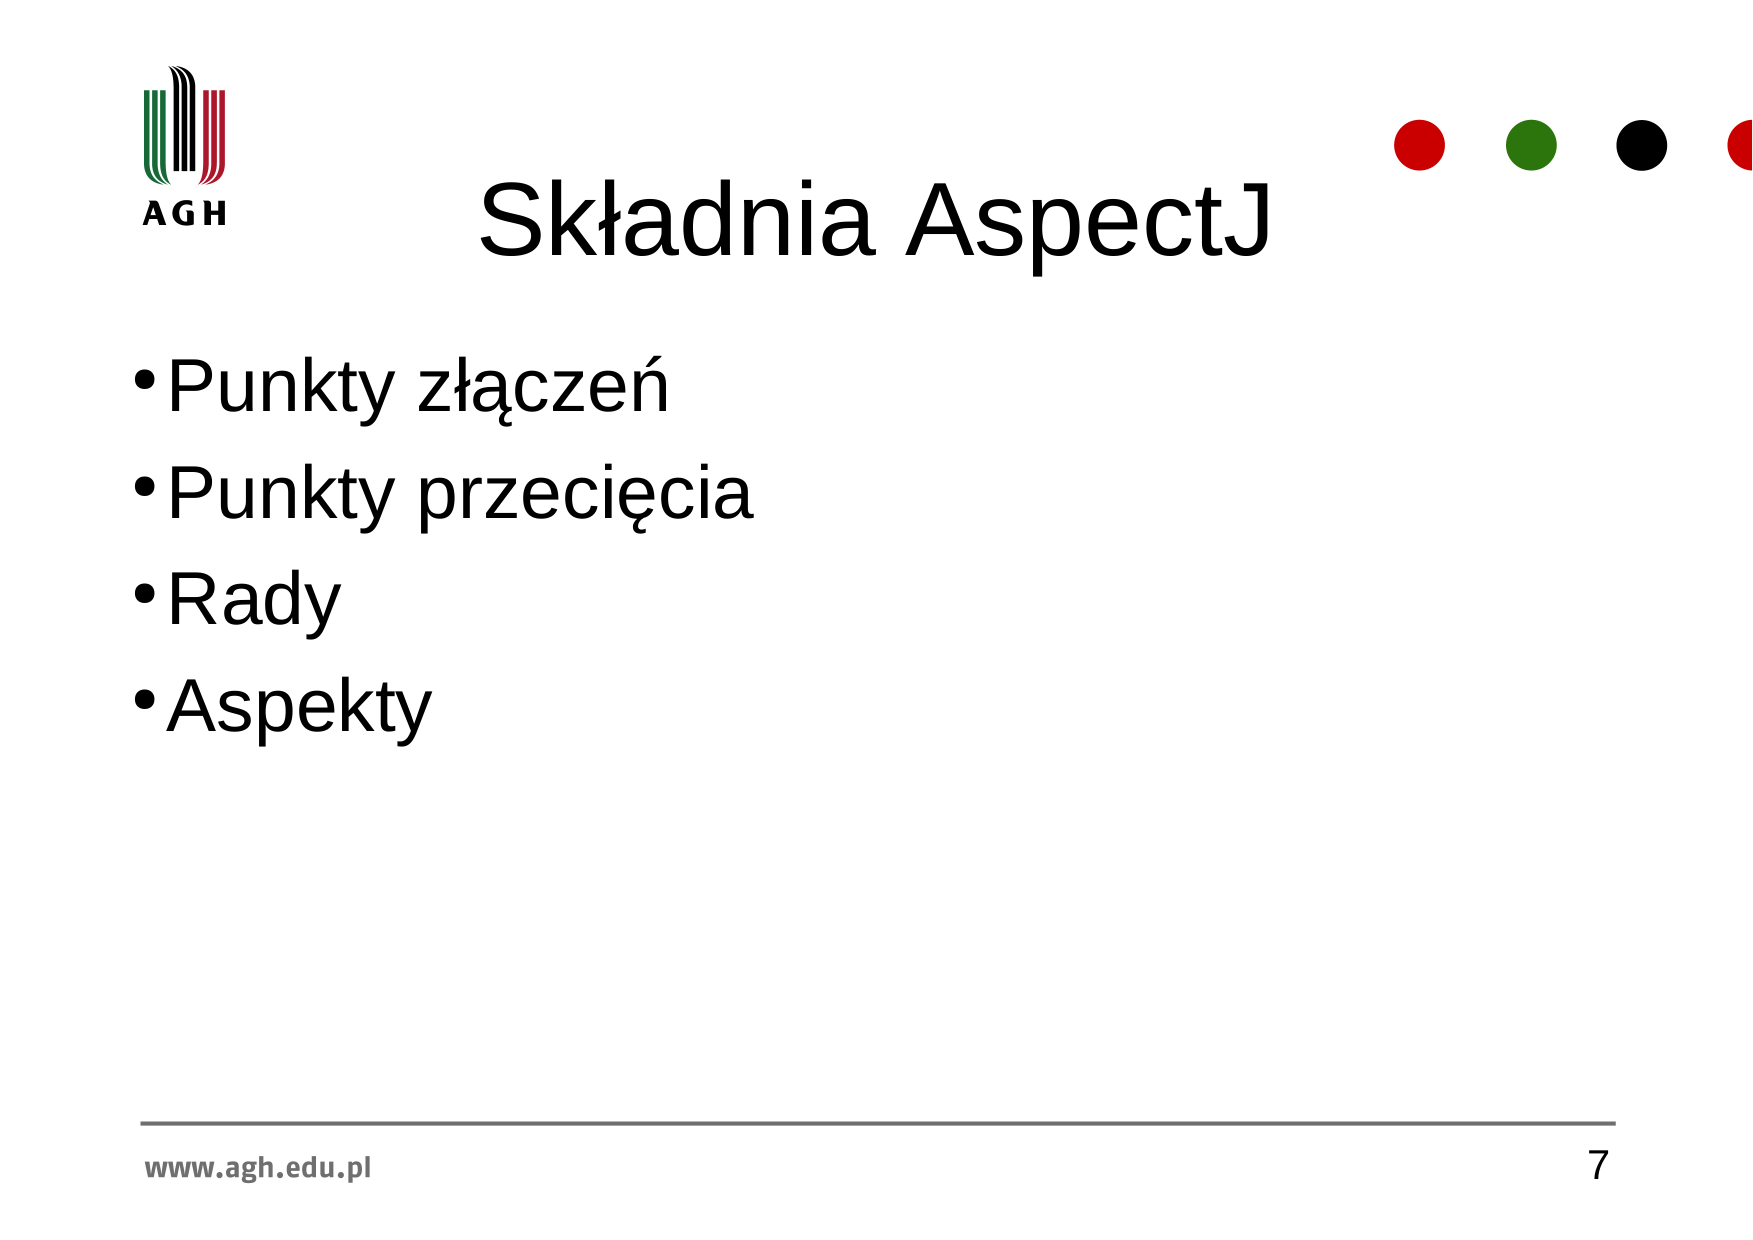

# Składnia AspectJ
Punkty złączeń
Punkty przecięcia
Rady
Aspekty